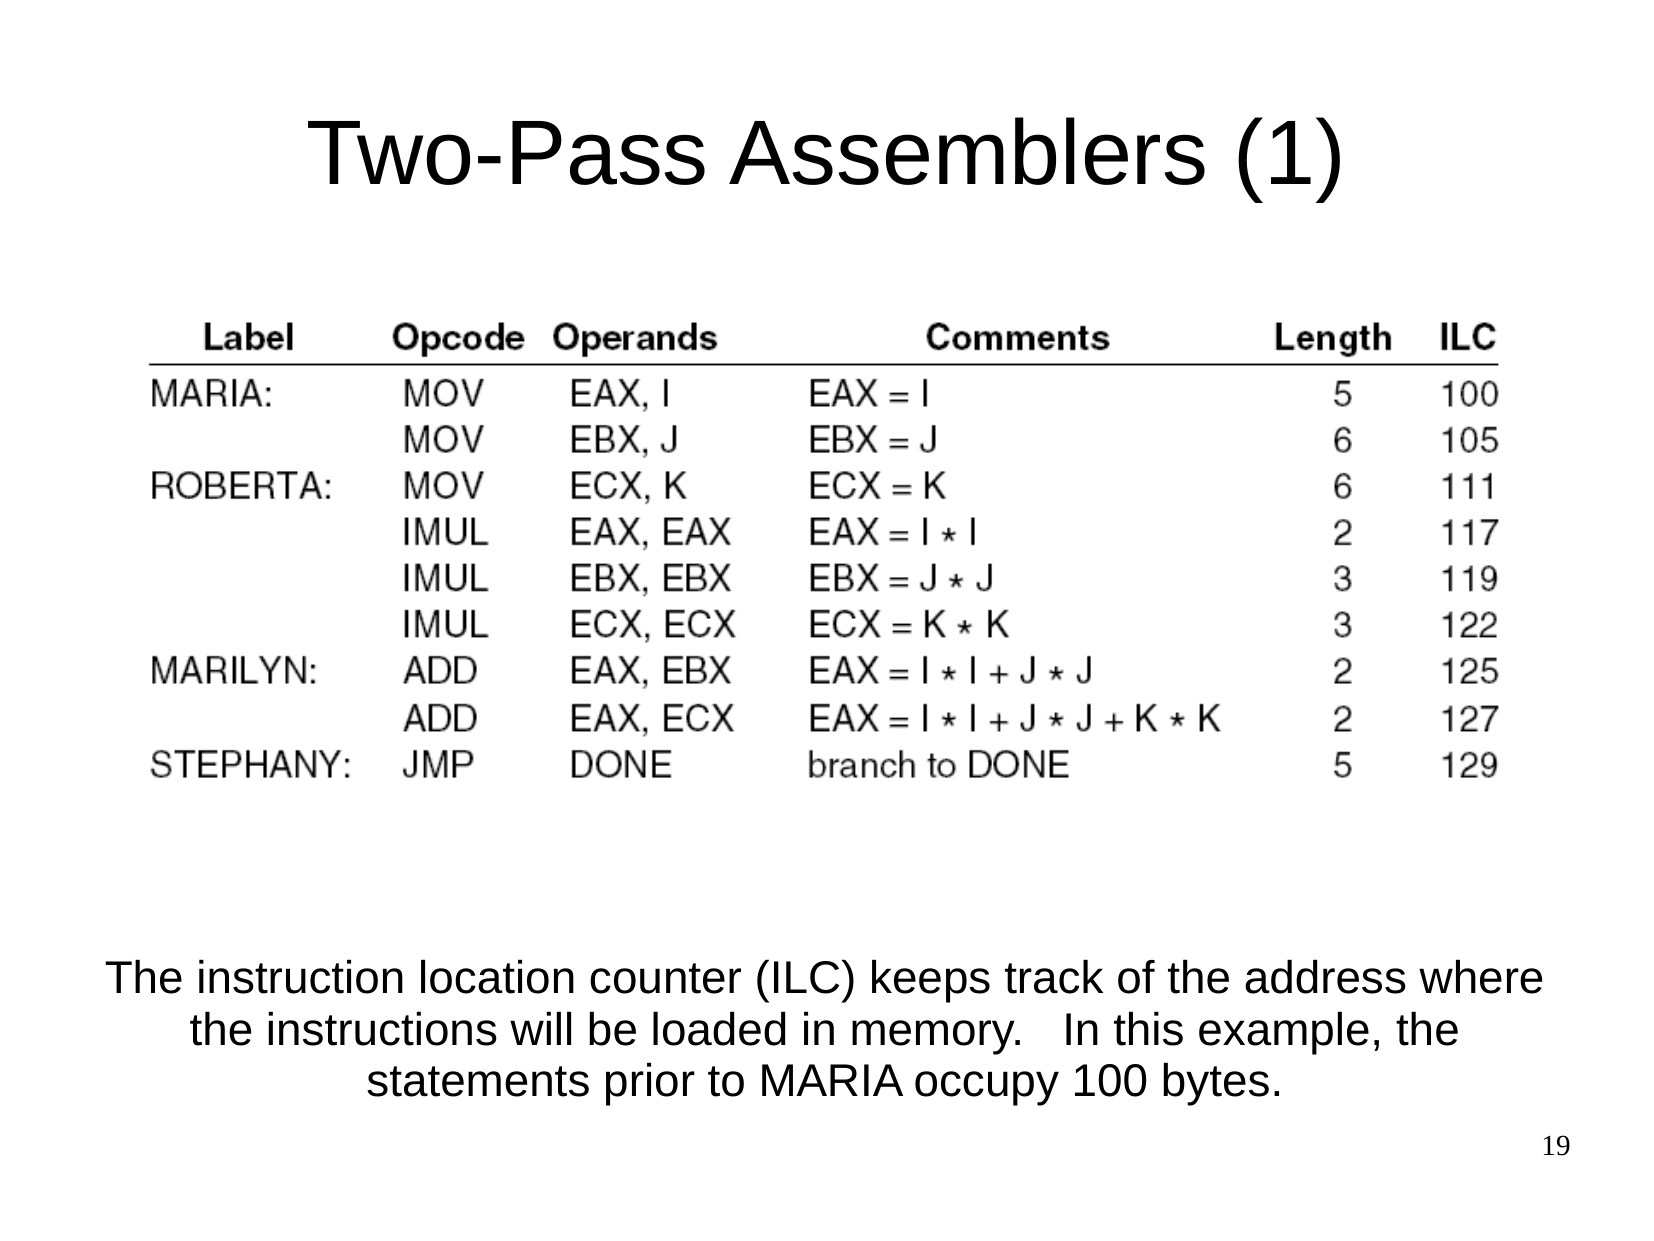

# Two-Pass Assemblers (1)
The instruction location counter (ILC) keeps track of the address where the instructions will be loaded in memory. In this example, the statements prior to MARIA occupy 100 bytes.
19